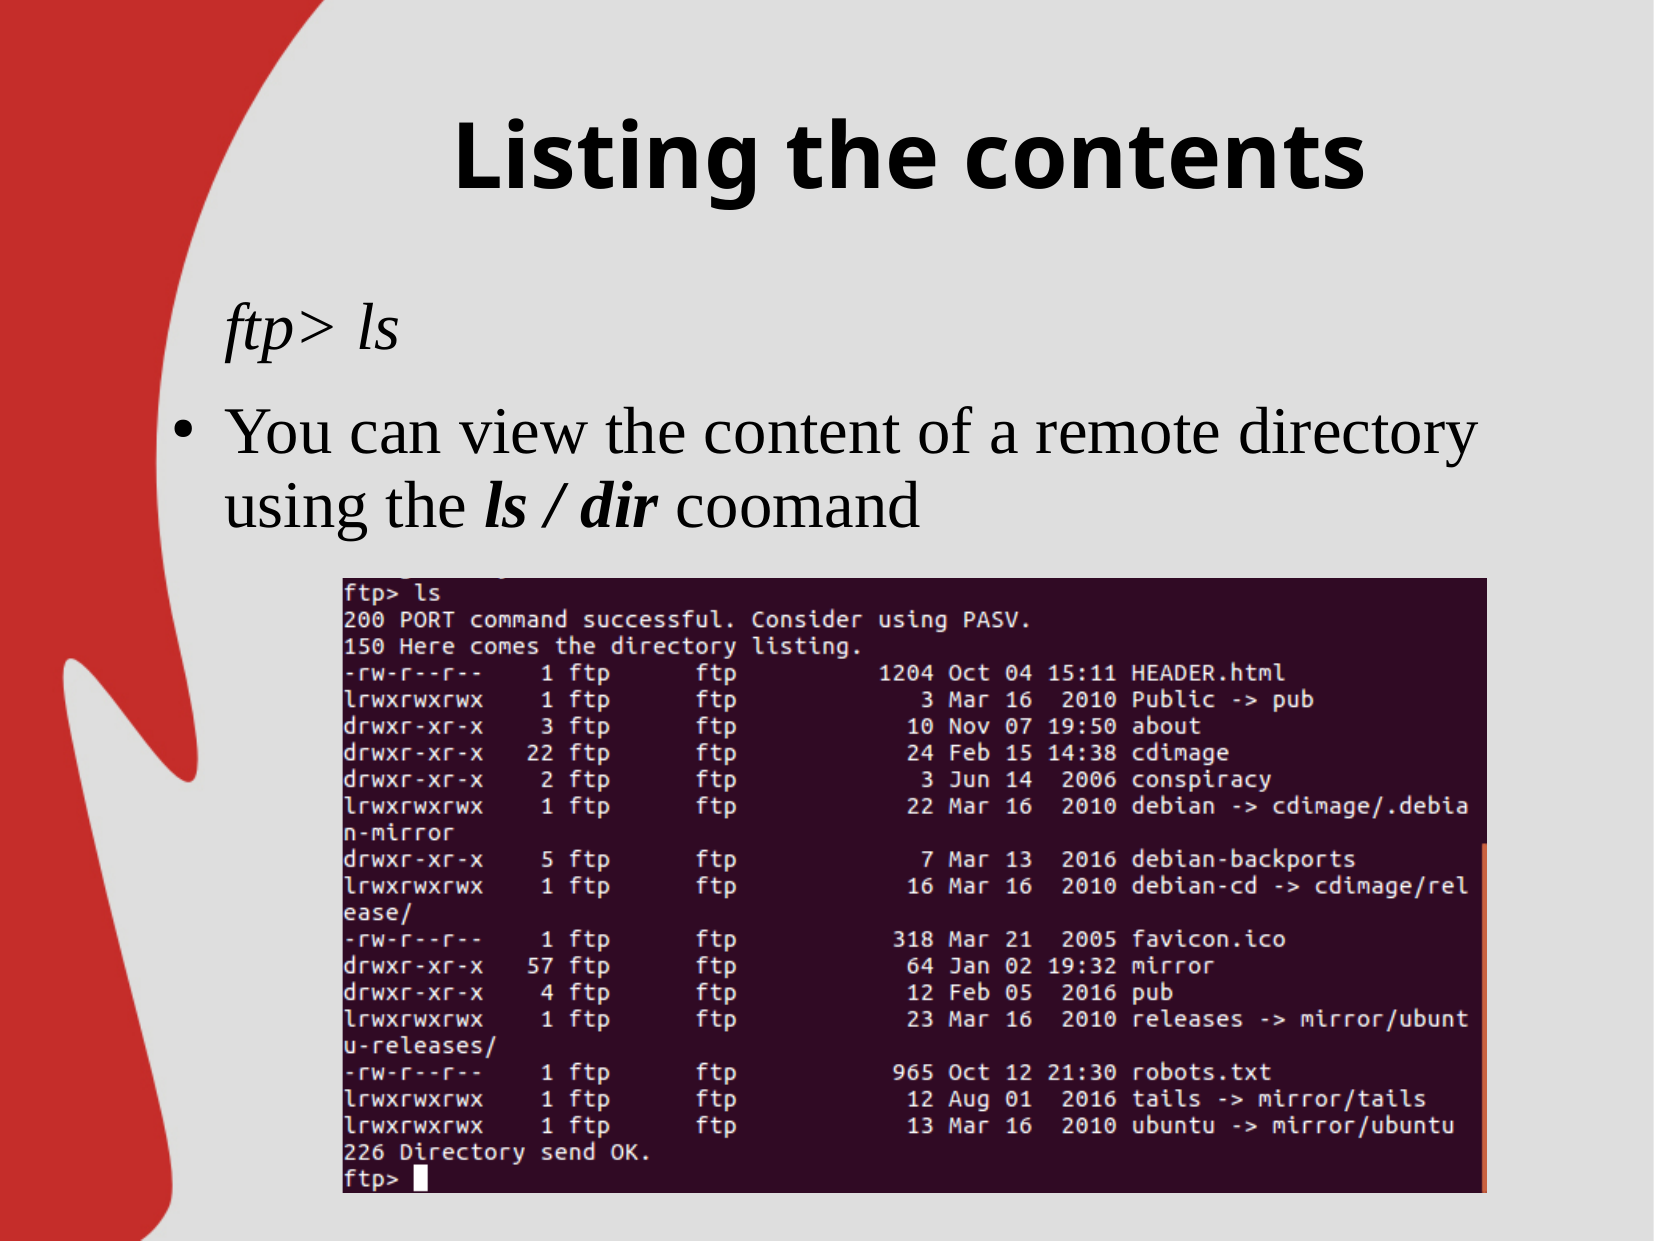

# Listing the contents
ftp> ls
You can view the content of a remote directory using the ls / dir coomand